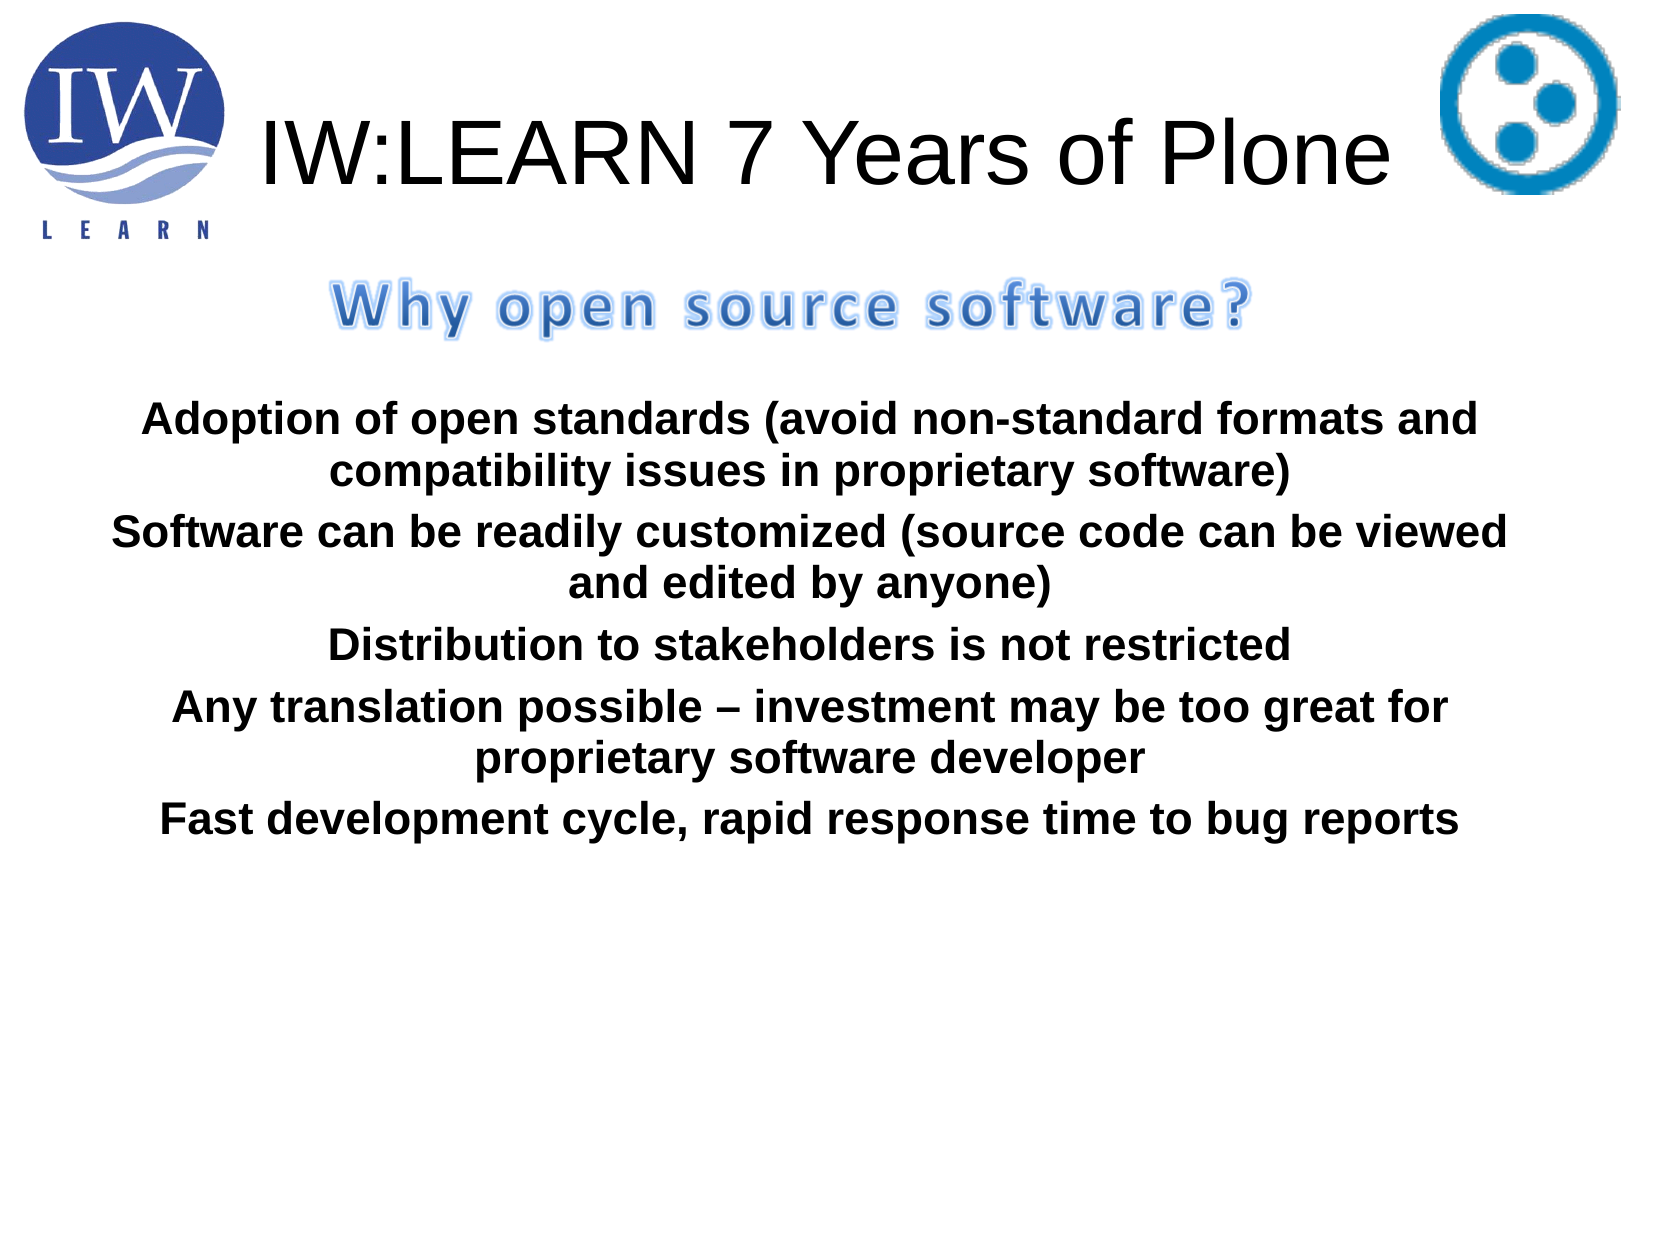

# IW:LEARN 7 Years of Plone
Adoption of open standards (avoid non-standard formats and compatibility issues in proprietary software)
Software can be readily customized (source code can be viewed and edited by anyone)
Distribution to stakeholders is not restricted
Any translation possible – investment may be too great for proprietary software developer
Fast development cycle, rapid response time to bug reports